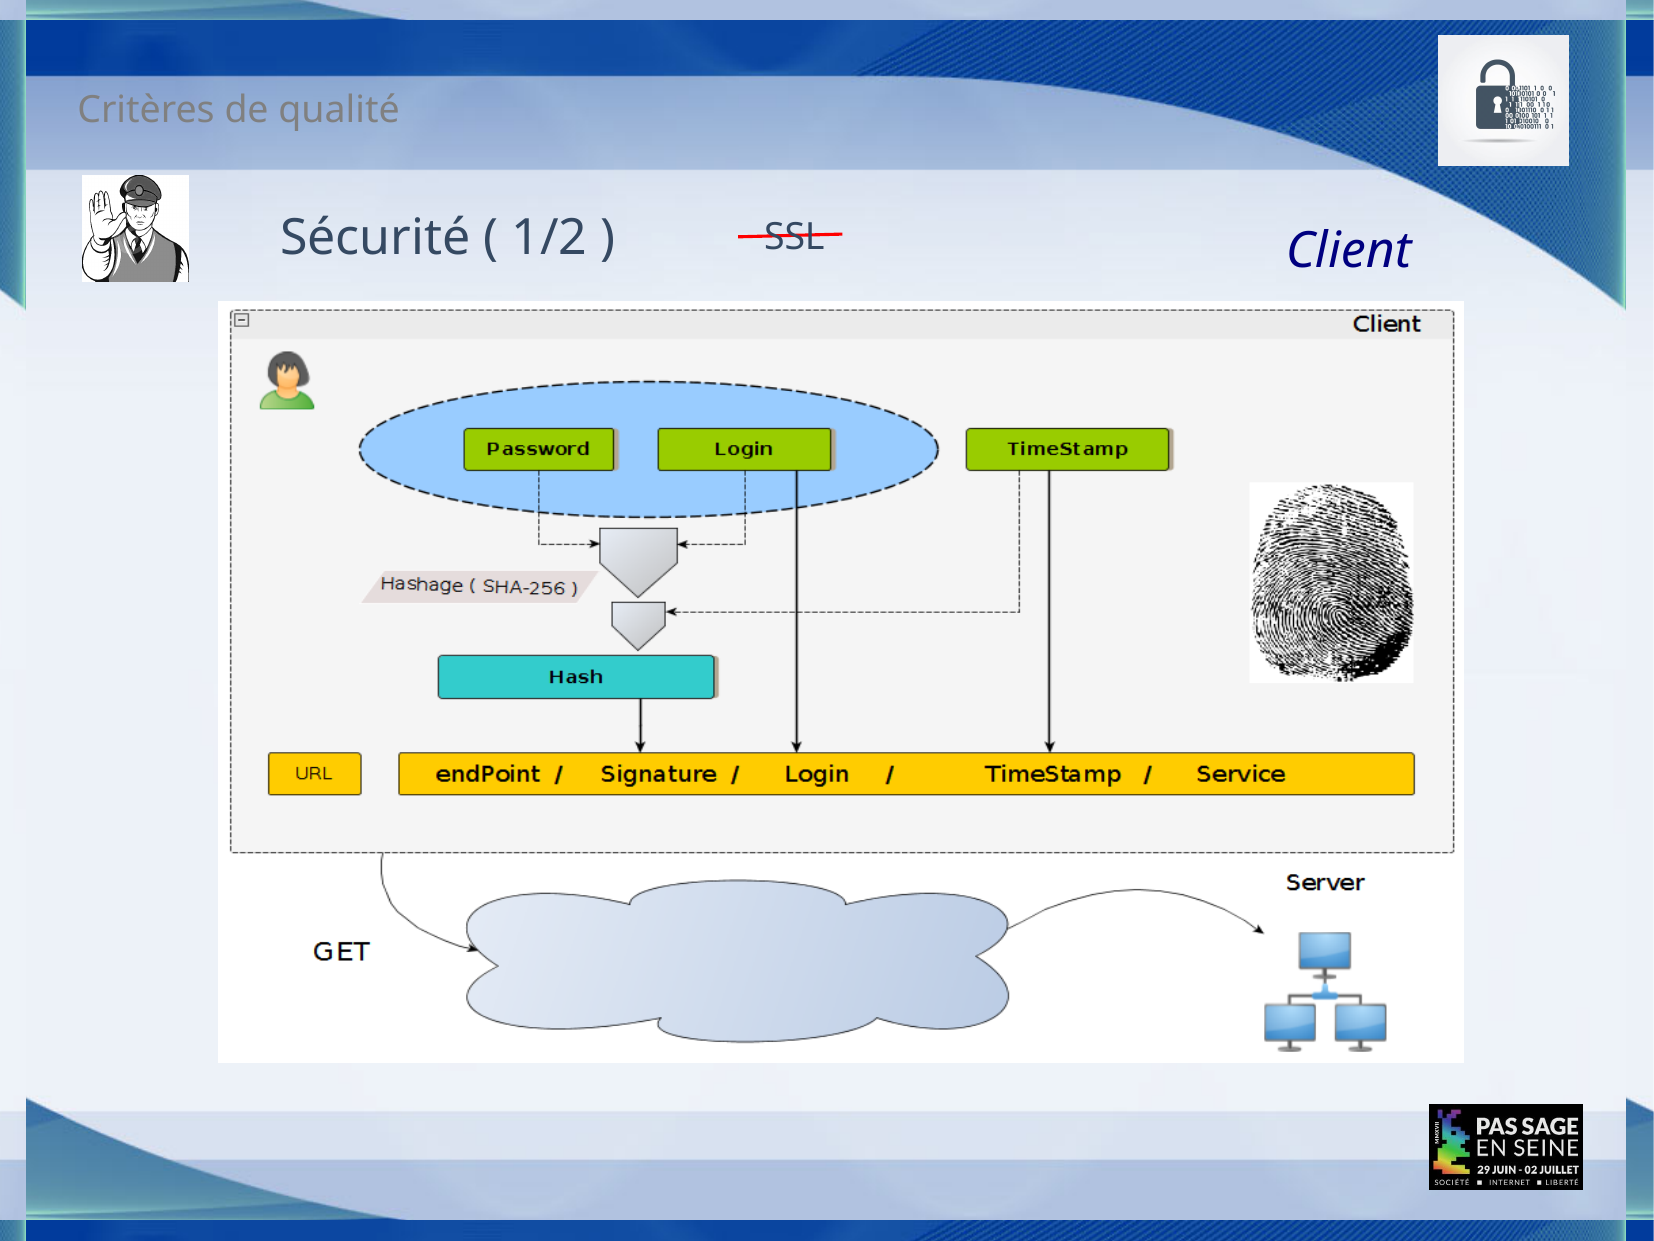

Critères de qualité
# Sécurité ( 1/2 )
Client
SSL